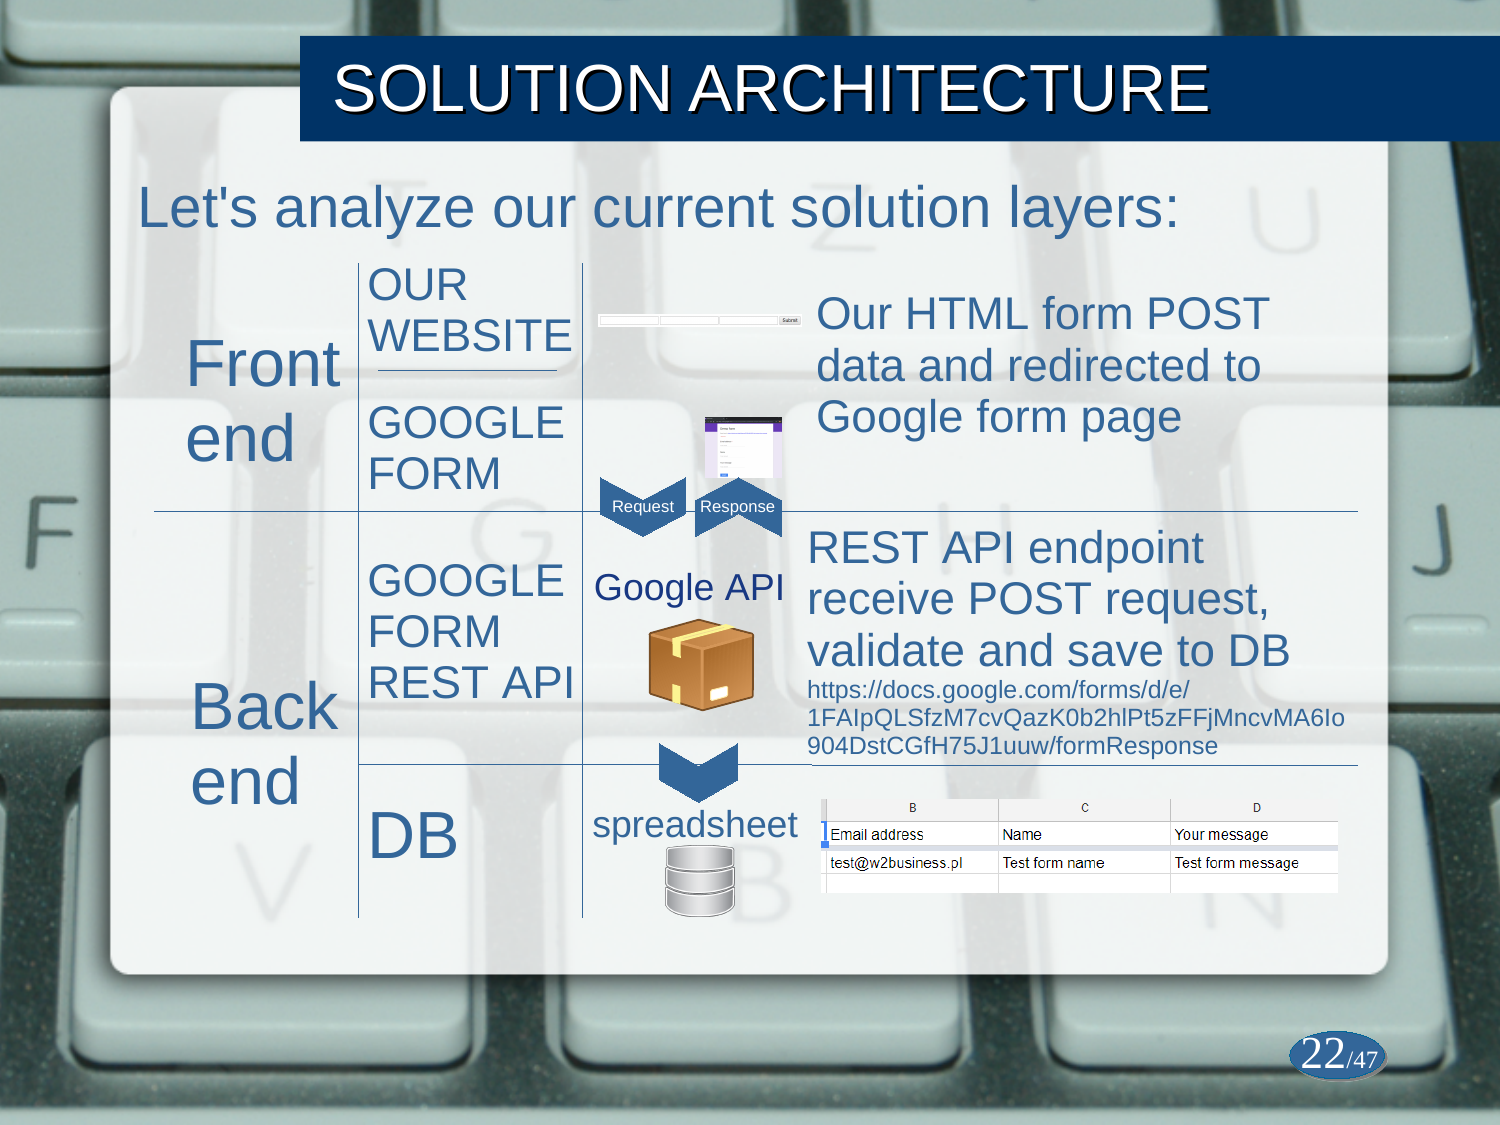

# SOLUTION ARCHITECTURE
Let's analyze our current solution layers:
OUR WEBSITE
Our HTML form POST data and redirected to Google form page
Front
end
GOOGLE FORM
Request
Response
REST API endpoint receive POST request, validate and save to DB
GOOGLE FORM
REST API
Google API
Back
end
https://docs.google.com/forms/d/e/1FAIpQLSfzM7cvQazK0b2hlPt5zFFjMncvMA6Io904DstCGfH75J1uuw/formResponse
DB
spreadsheet
22